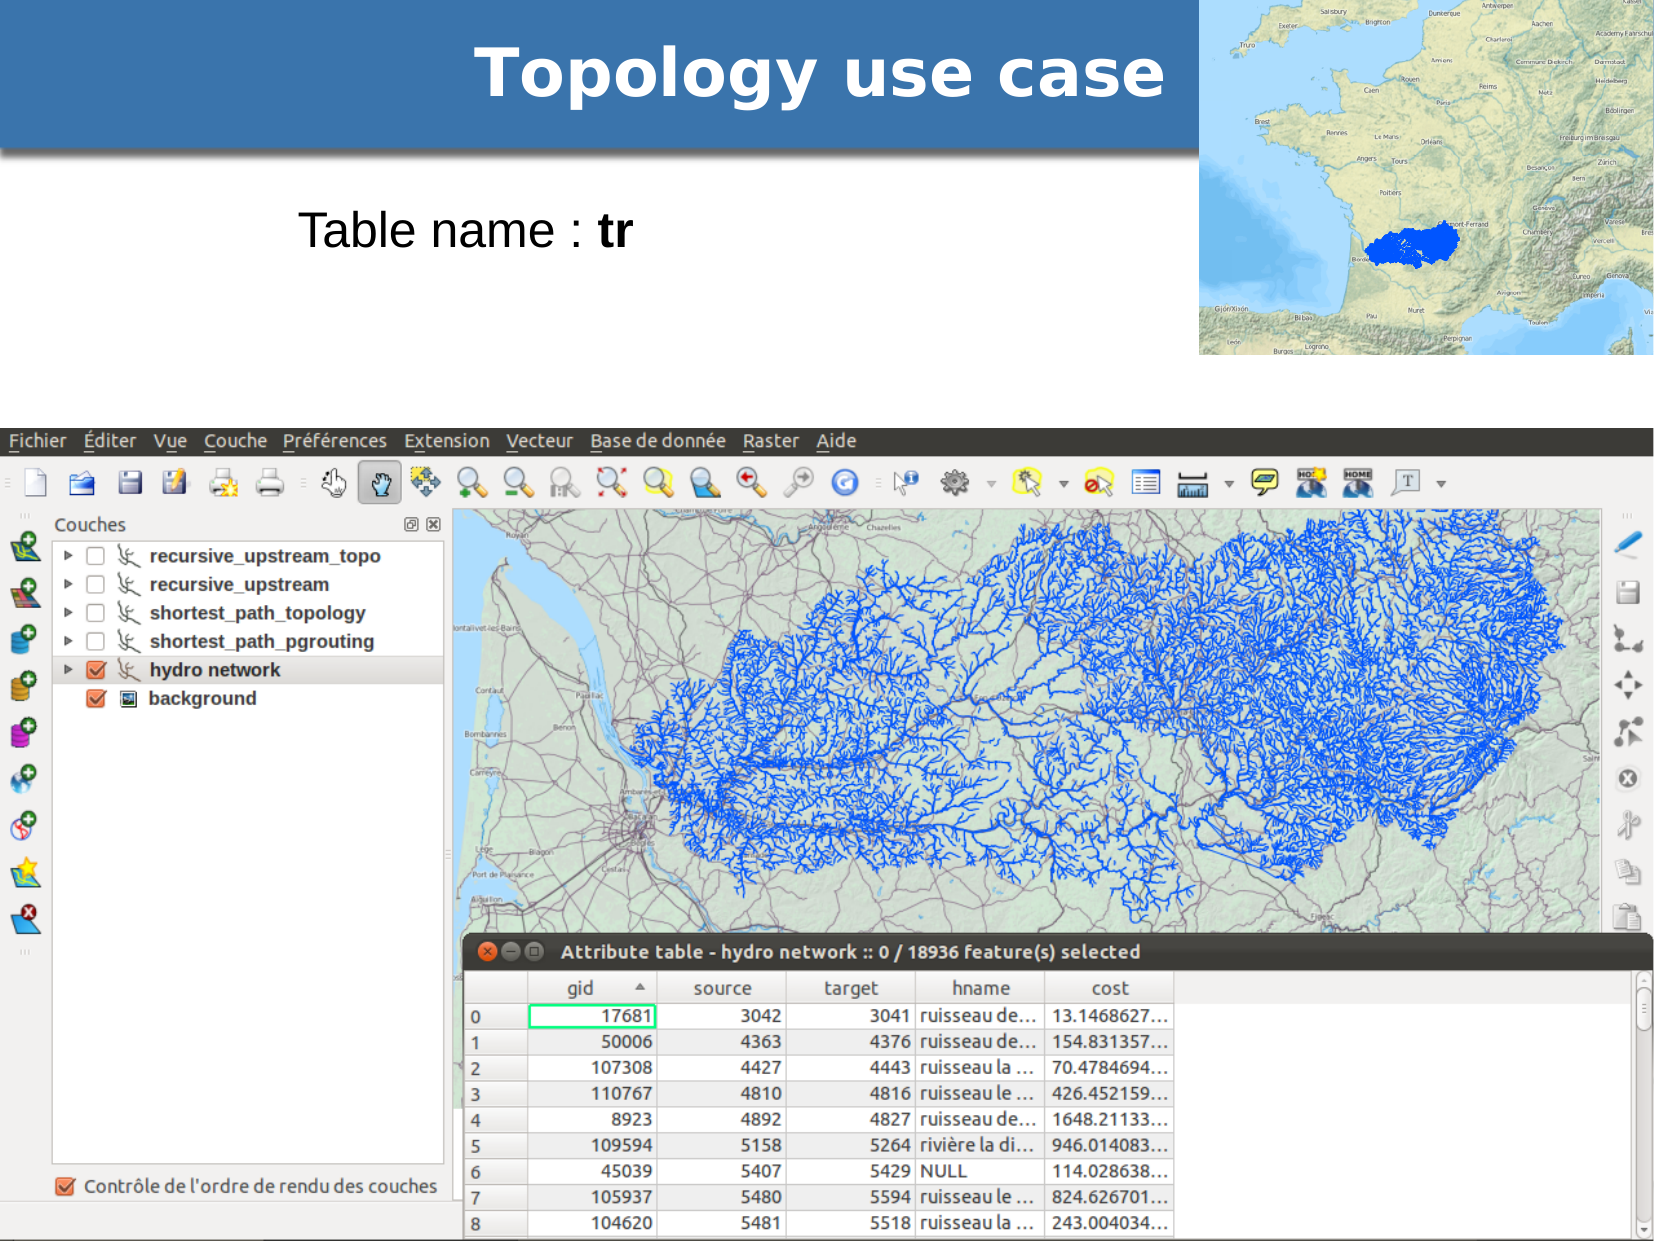

# Topology use case
Table name : tr